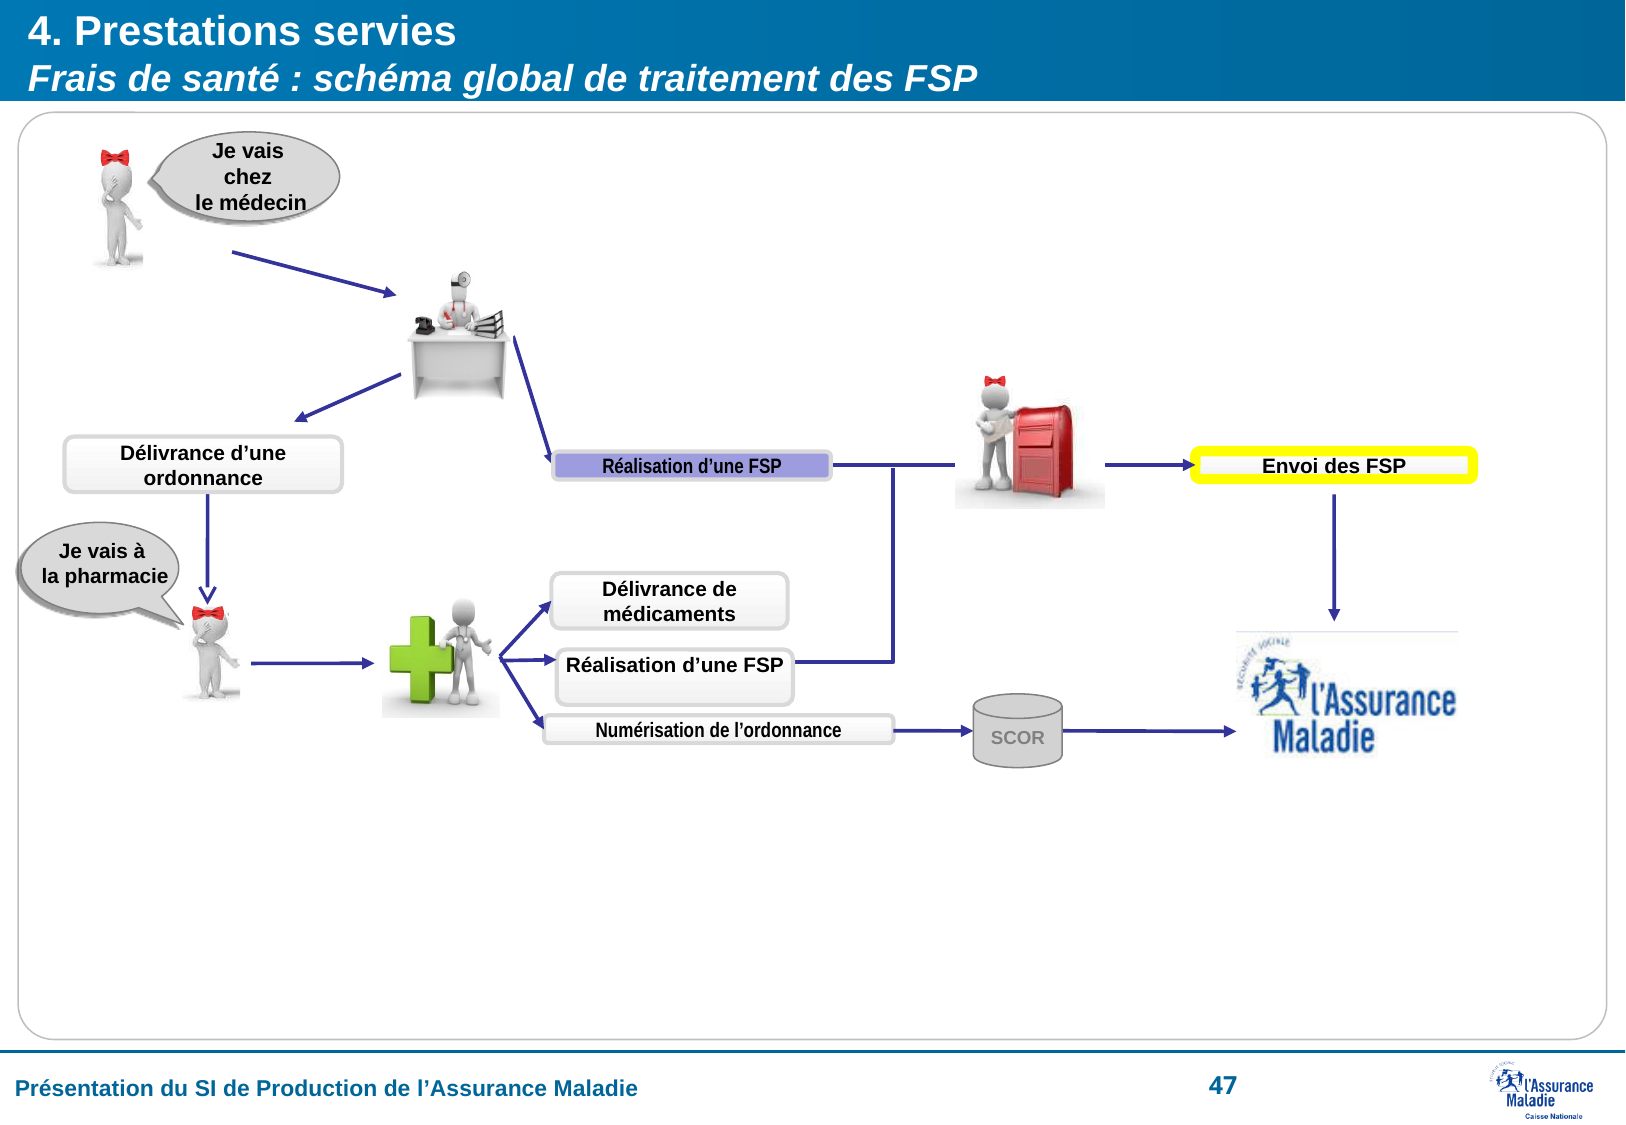

# 4. Prestations servies Frais de santé : schéma global de traitement des FSP
Je vais
chez
le médecin
Délivrance d’une ordonnance
Envoi des FSP
Réalisation d’une FSP
Je vais à
la pharmacie
Délivrance de médicaments
Réalisation d’une FSP
SCOR
Numérisation de l’ordonnance